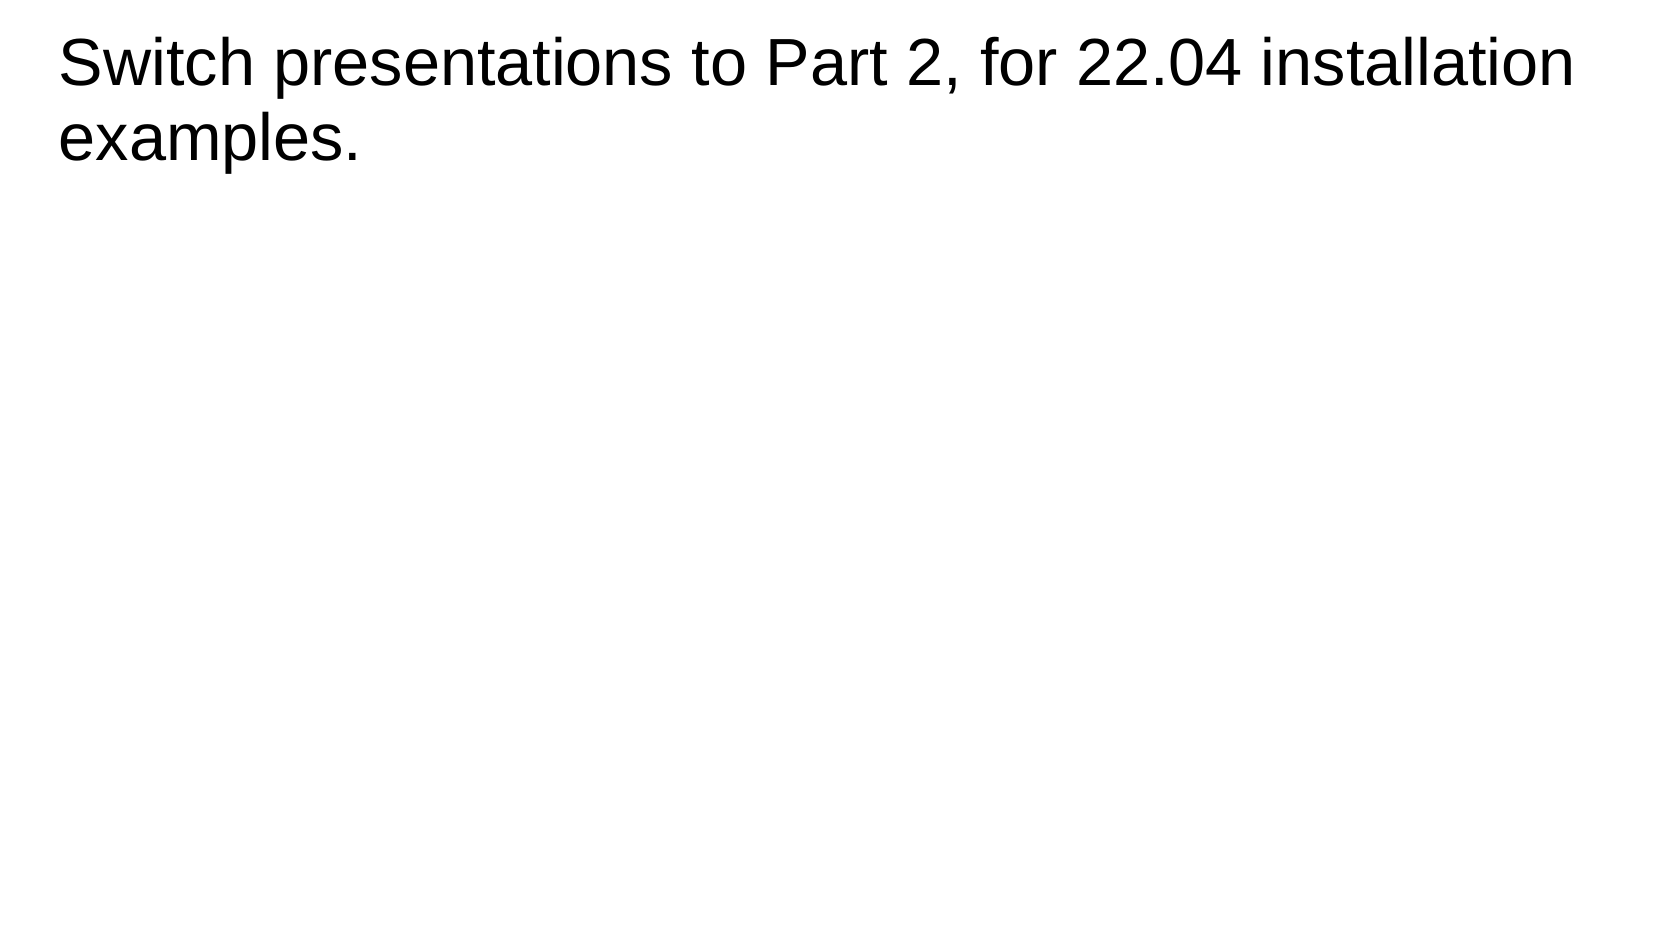

# Switch presentations to Part 2, for 22.04 installation examples.